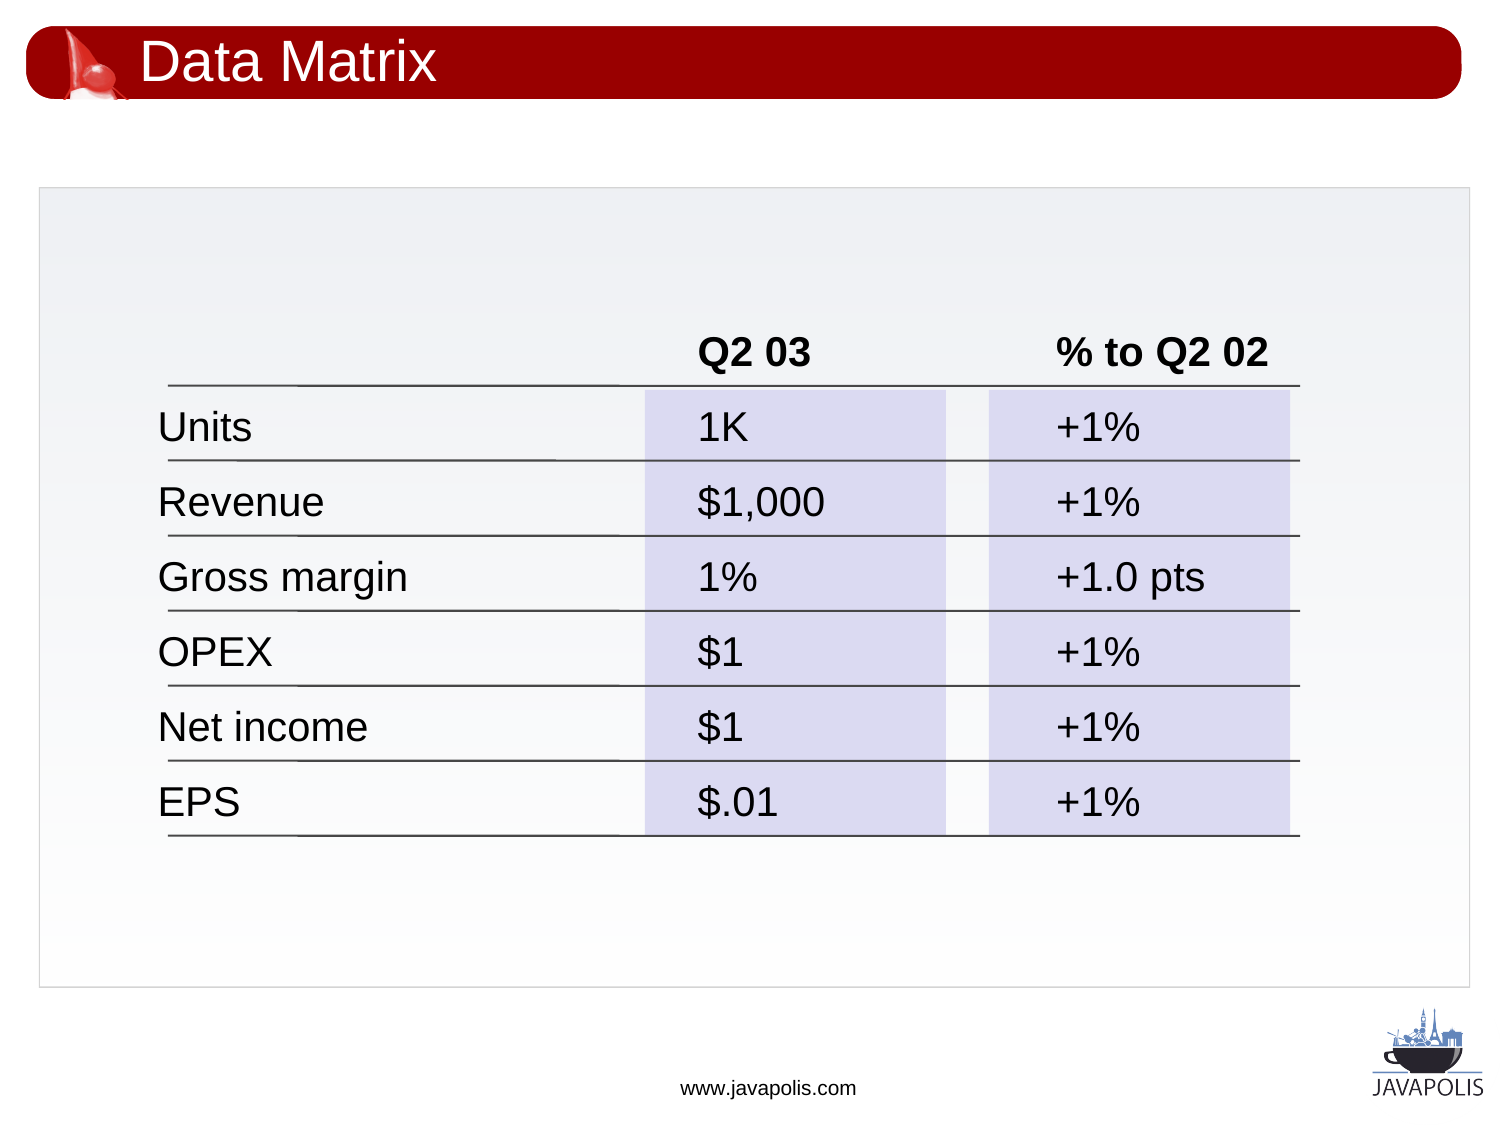

# Data Matrix
	Q2 03	% to Q2 02
Units	1K	+1%
Revenue	$1,000	+1%
Gross margin	1%	+1.0 pts
OPEX	$1	+1%
Net income	$1	+1%
EPS	$.01	+1%